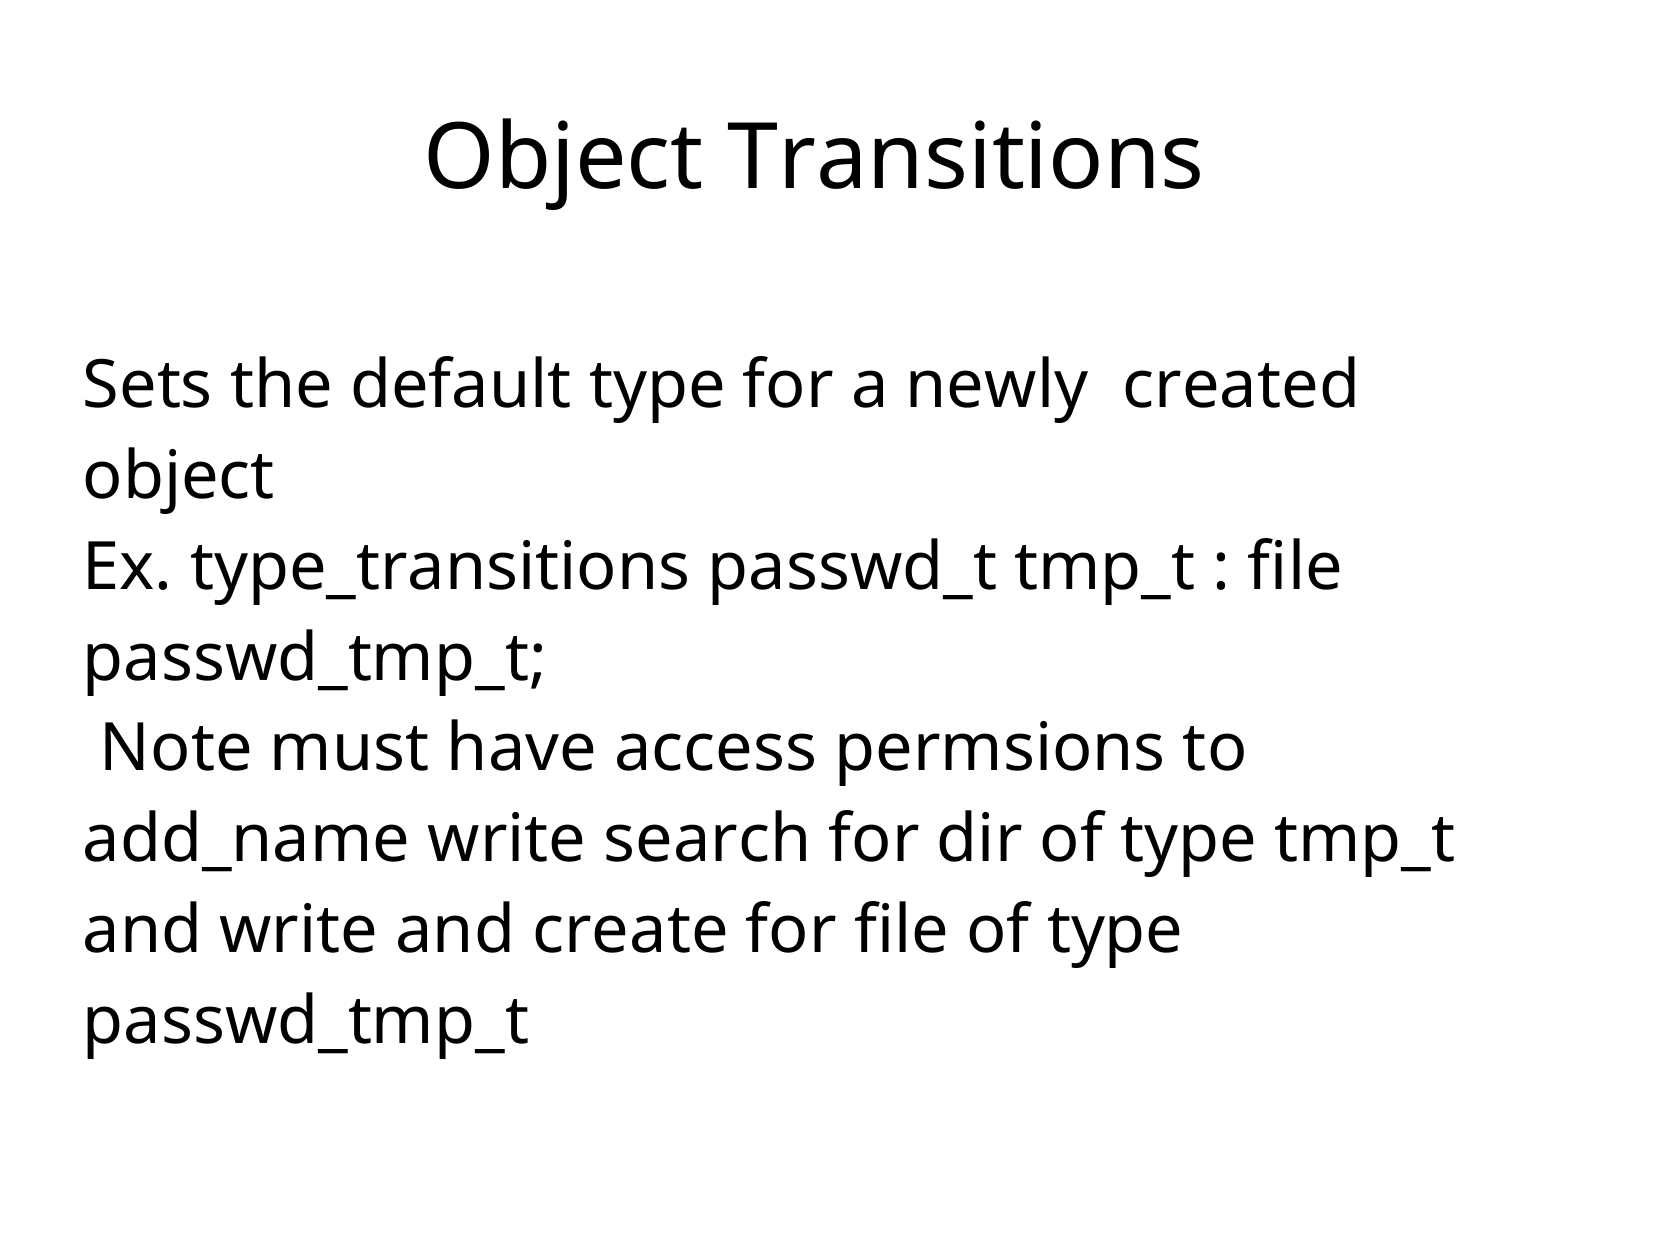

# Object Transitions
Sets the default type for a newly created object
Ex. type_transitions passwd_t tmp_t : file passwd_tmp_t;
 Note must have access permsions to add_name write search for dir of type tmp_t and write and create for file of type passwd_tmp_t